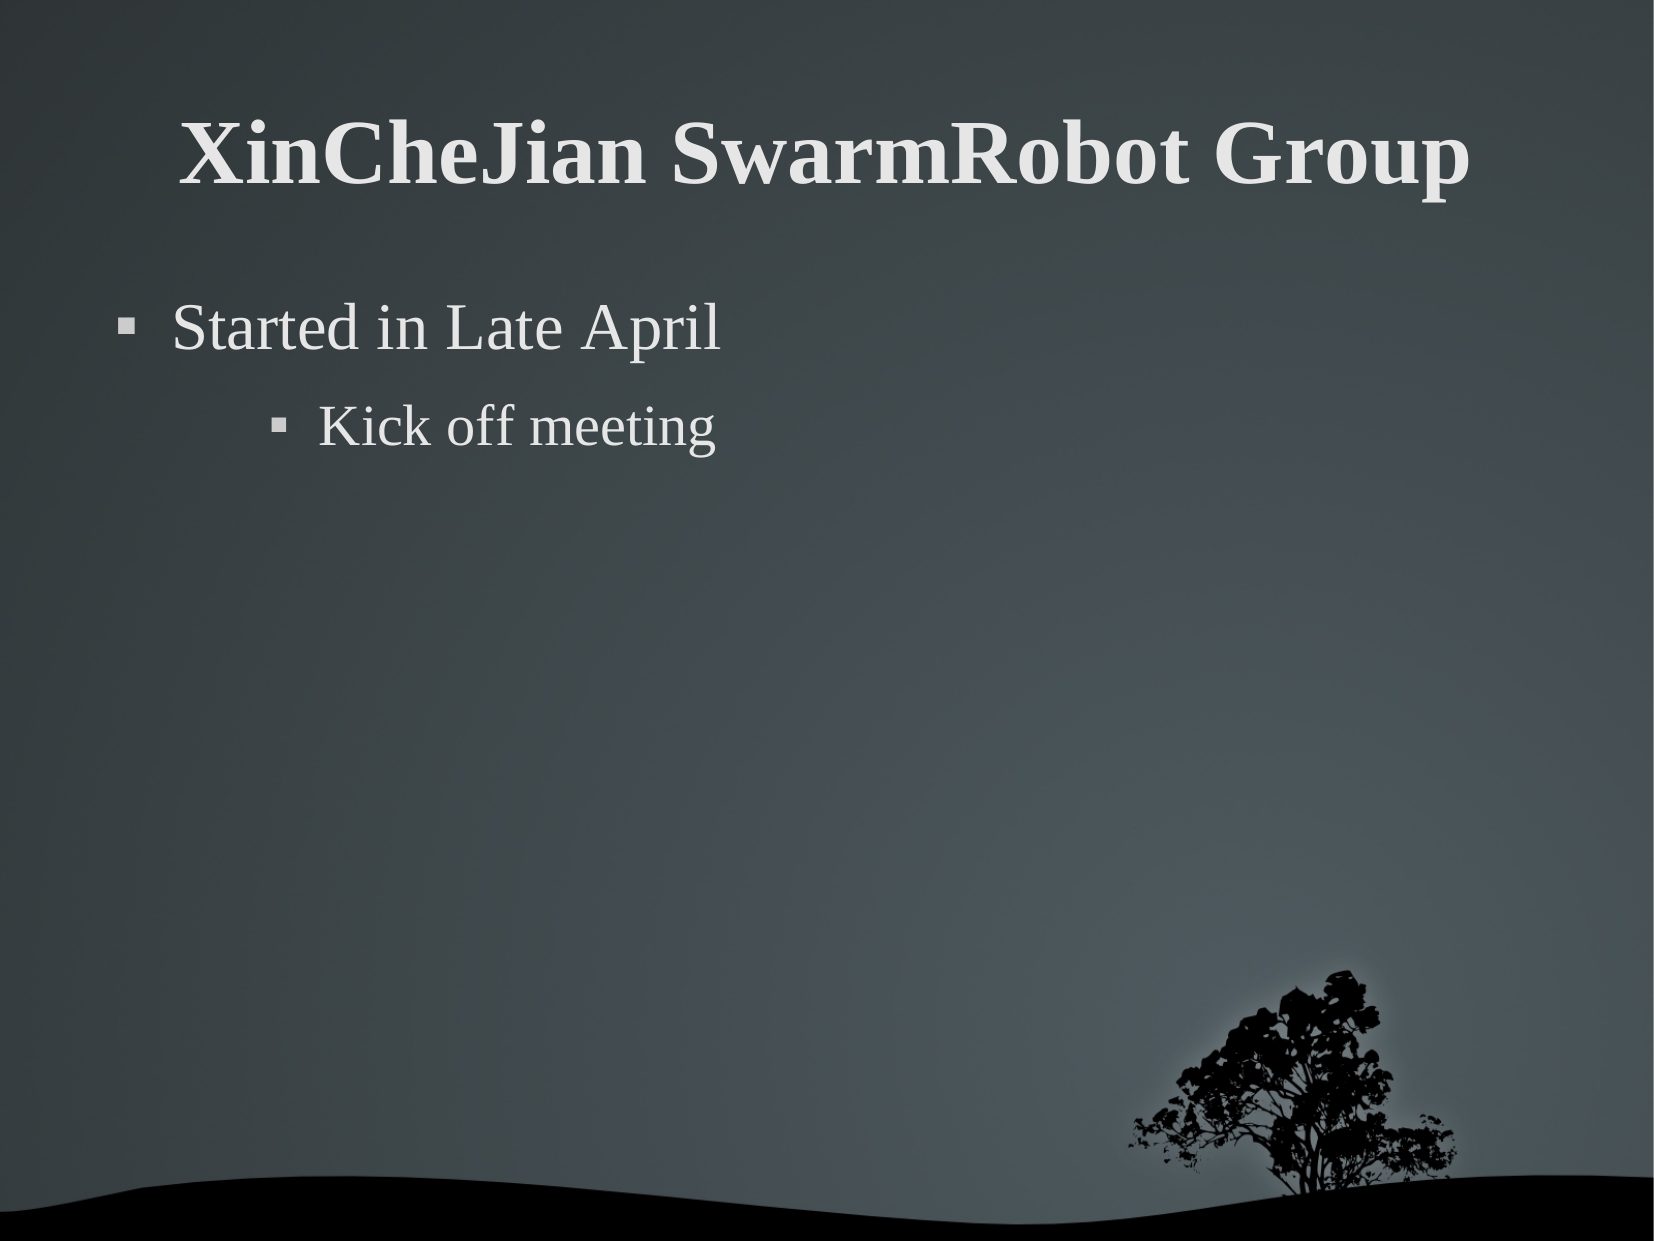

# XinCheJian SwarmRobot Group
Started in Late April
Kick off meeting